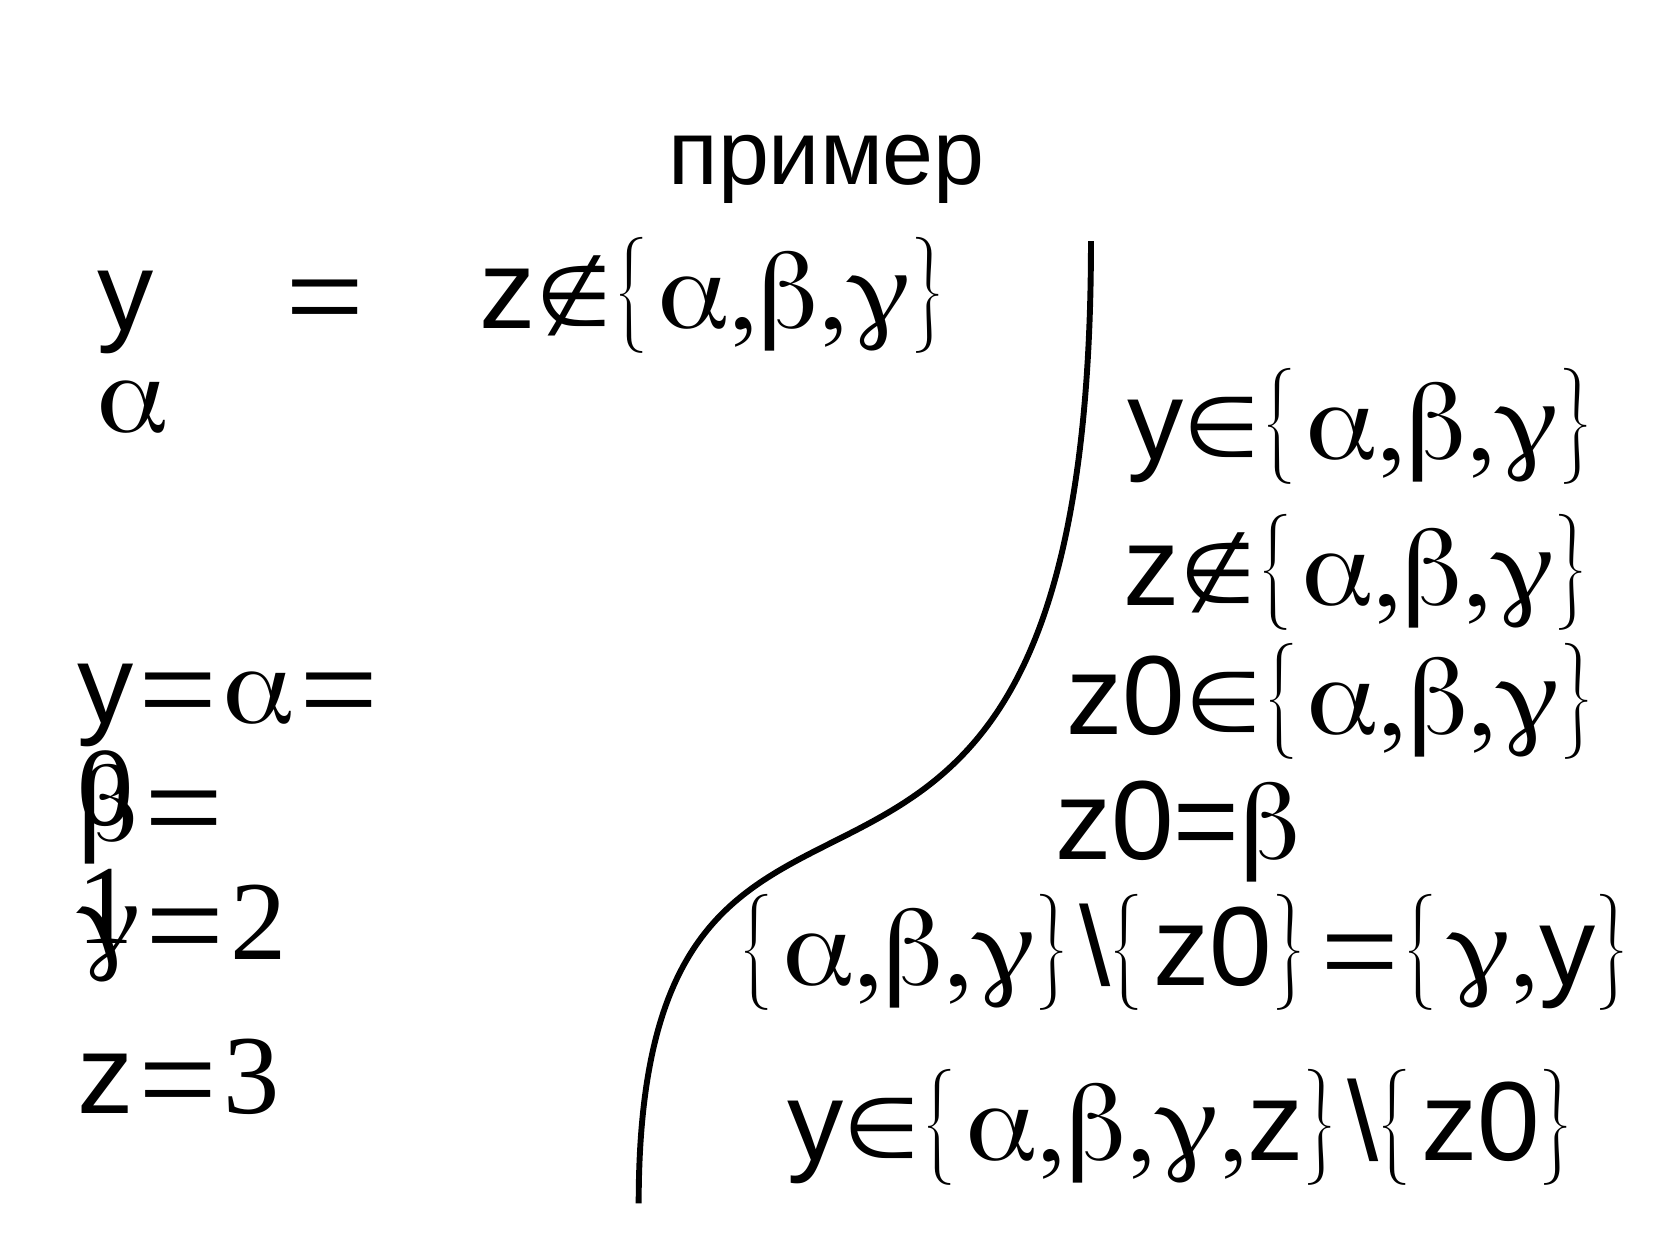

# пример
z{a,b,g}
y = a
y{a,b,g}
z{a,b,g}
y=a=0
z0{a,b,g}
 z0=b
{a,b,g}\{z0}={g,y}
b=1
g=2
z=3
y{a,b,g,z}\{z0}